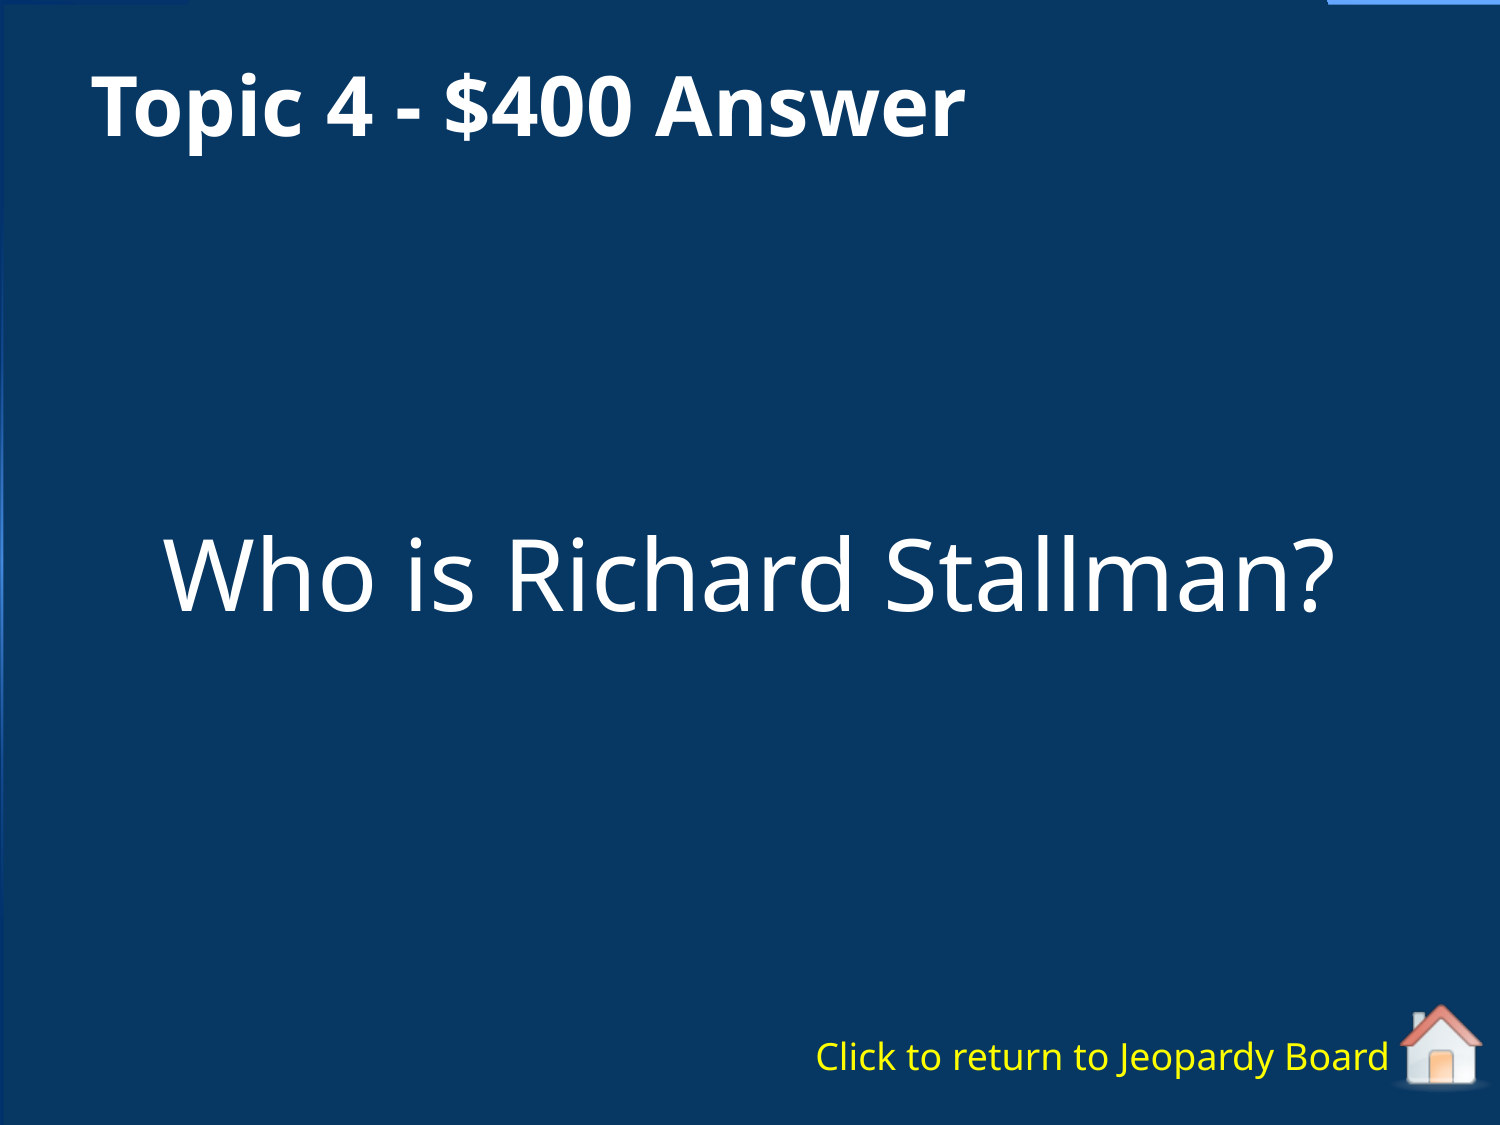

Topic 4 - $400 Answer
# Who is Richard Stallman?
Click to return to Jeopardy Board